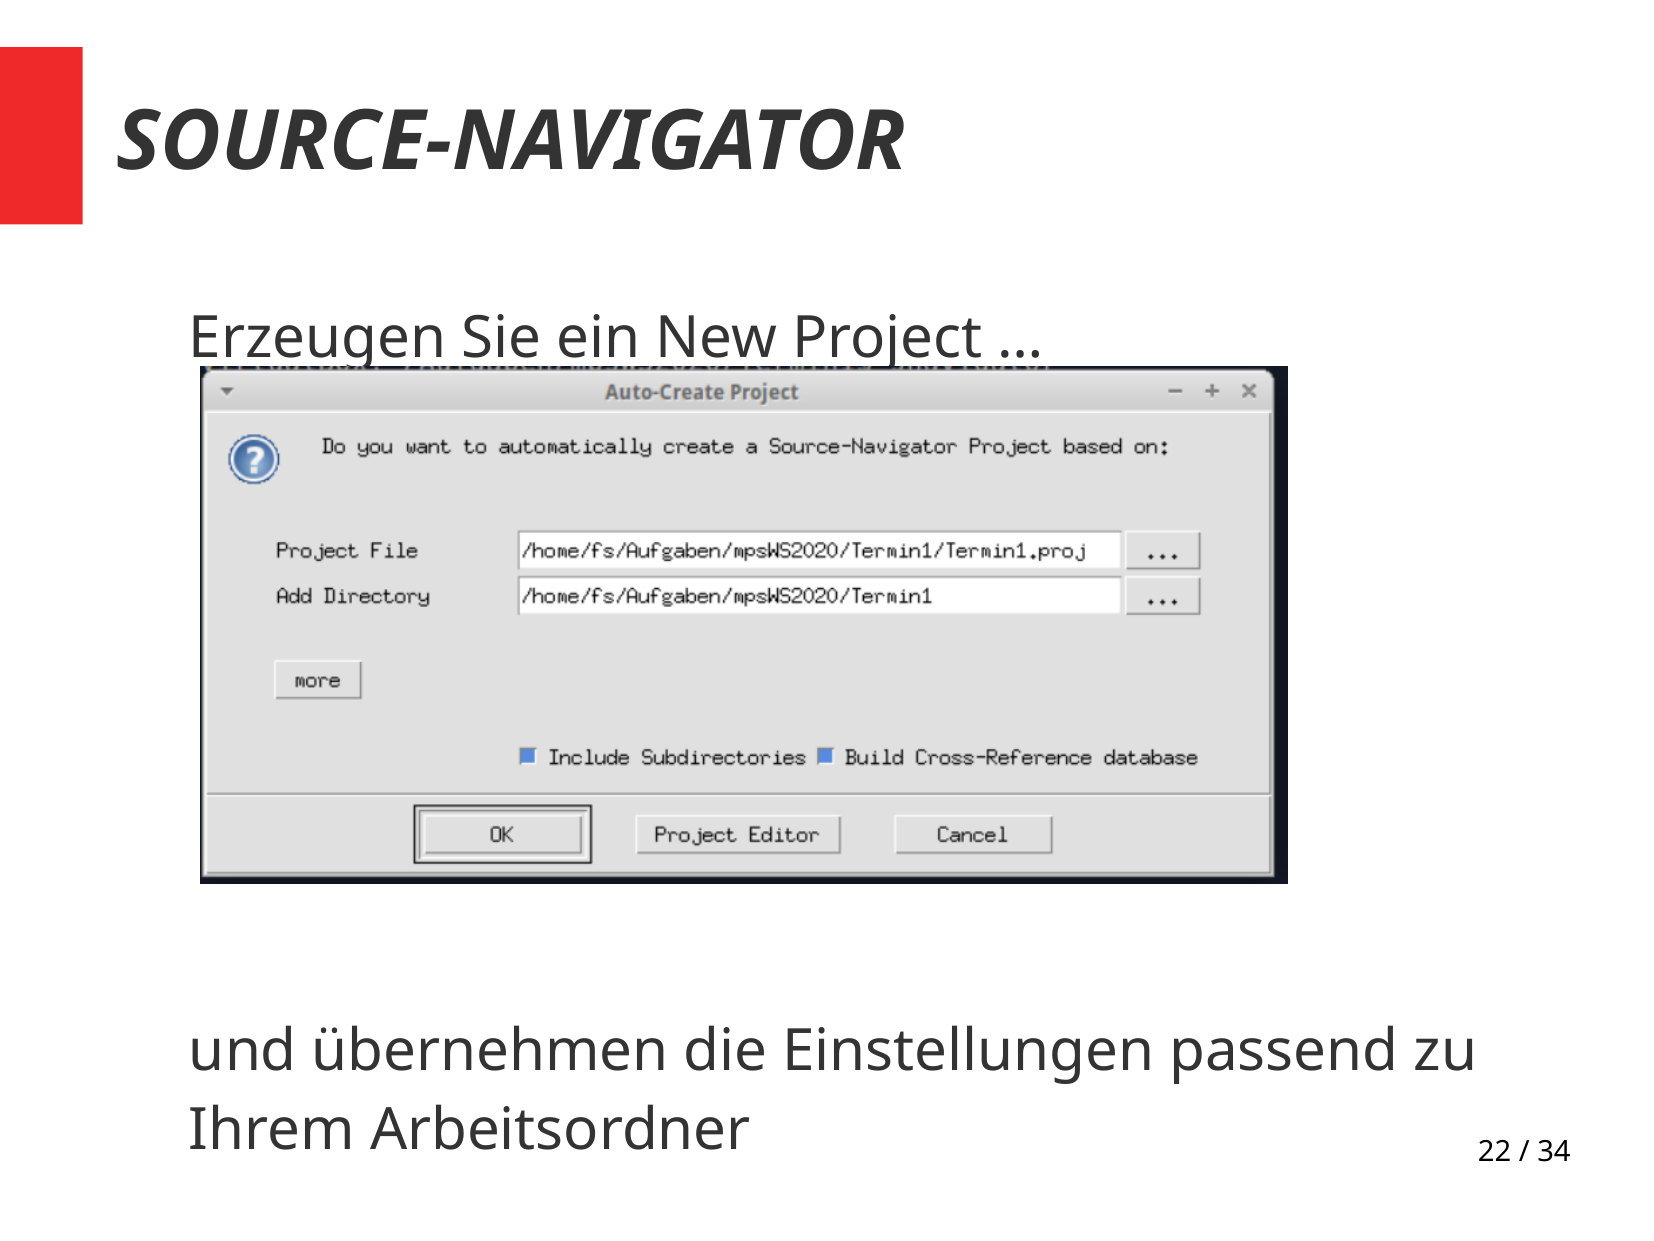

SOURCE-NAVIGATOR
# Erzeugen Sie ein New Project … und übernehmen die Einstellungen passend zu Ihrem Arbeitsordner
22